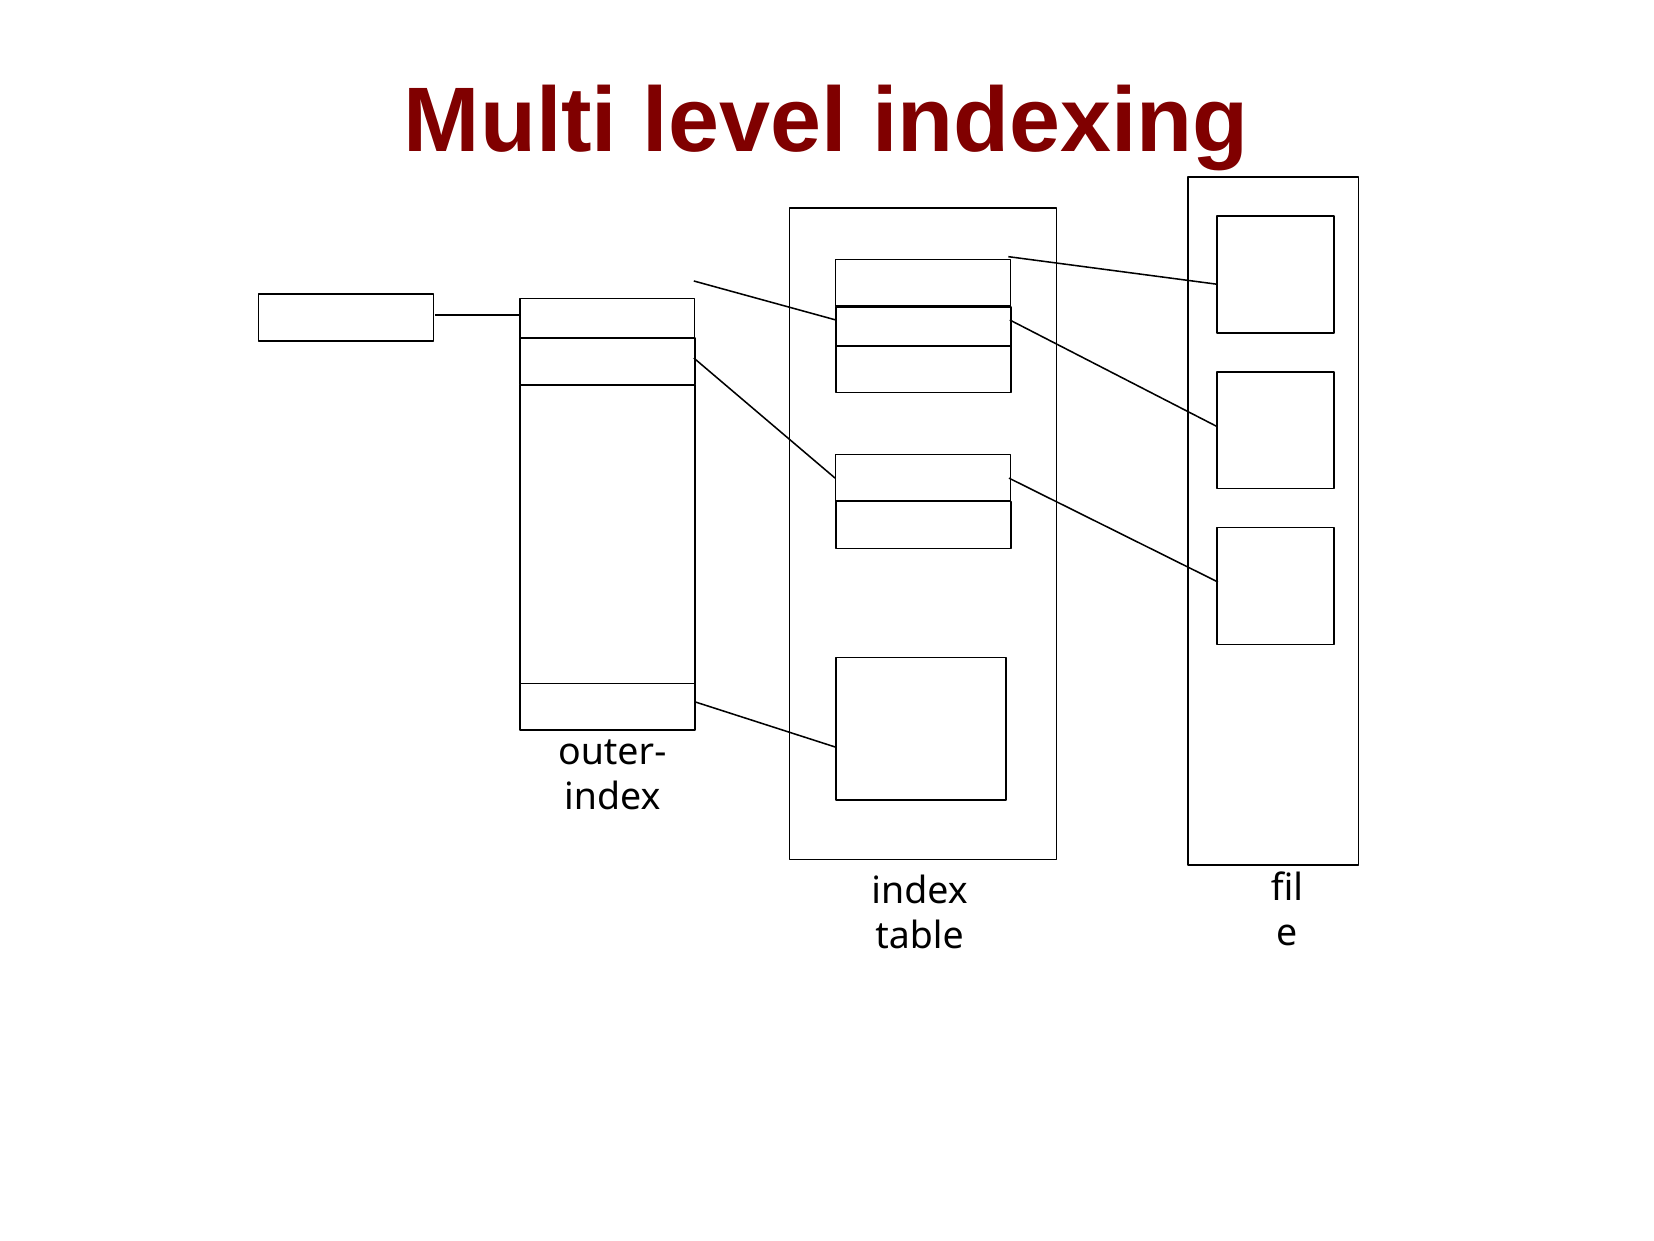

# Multi level indexing
outer-index
file
index table